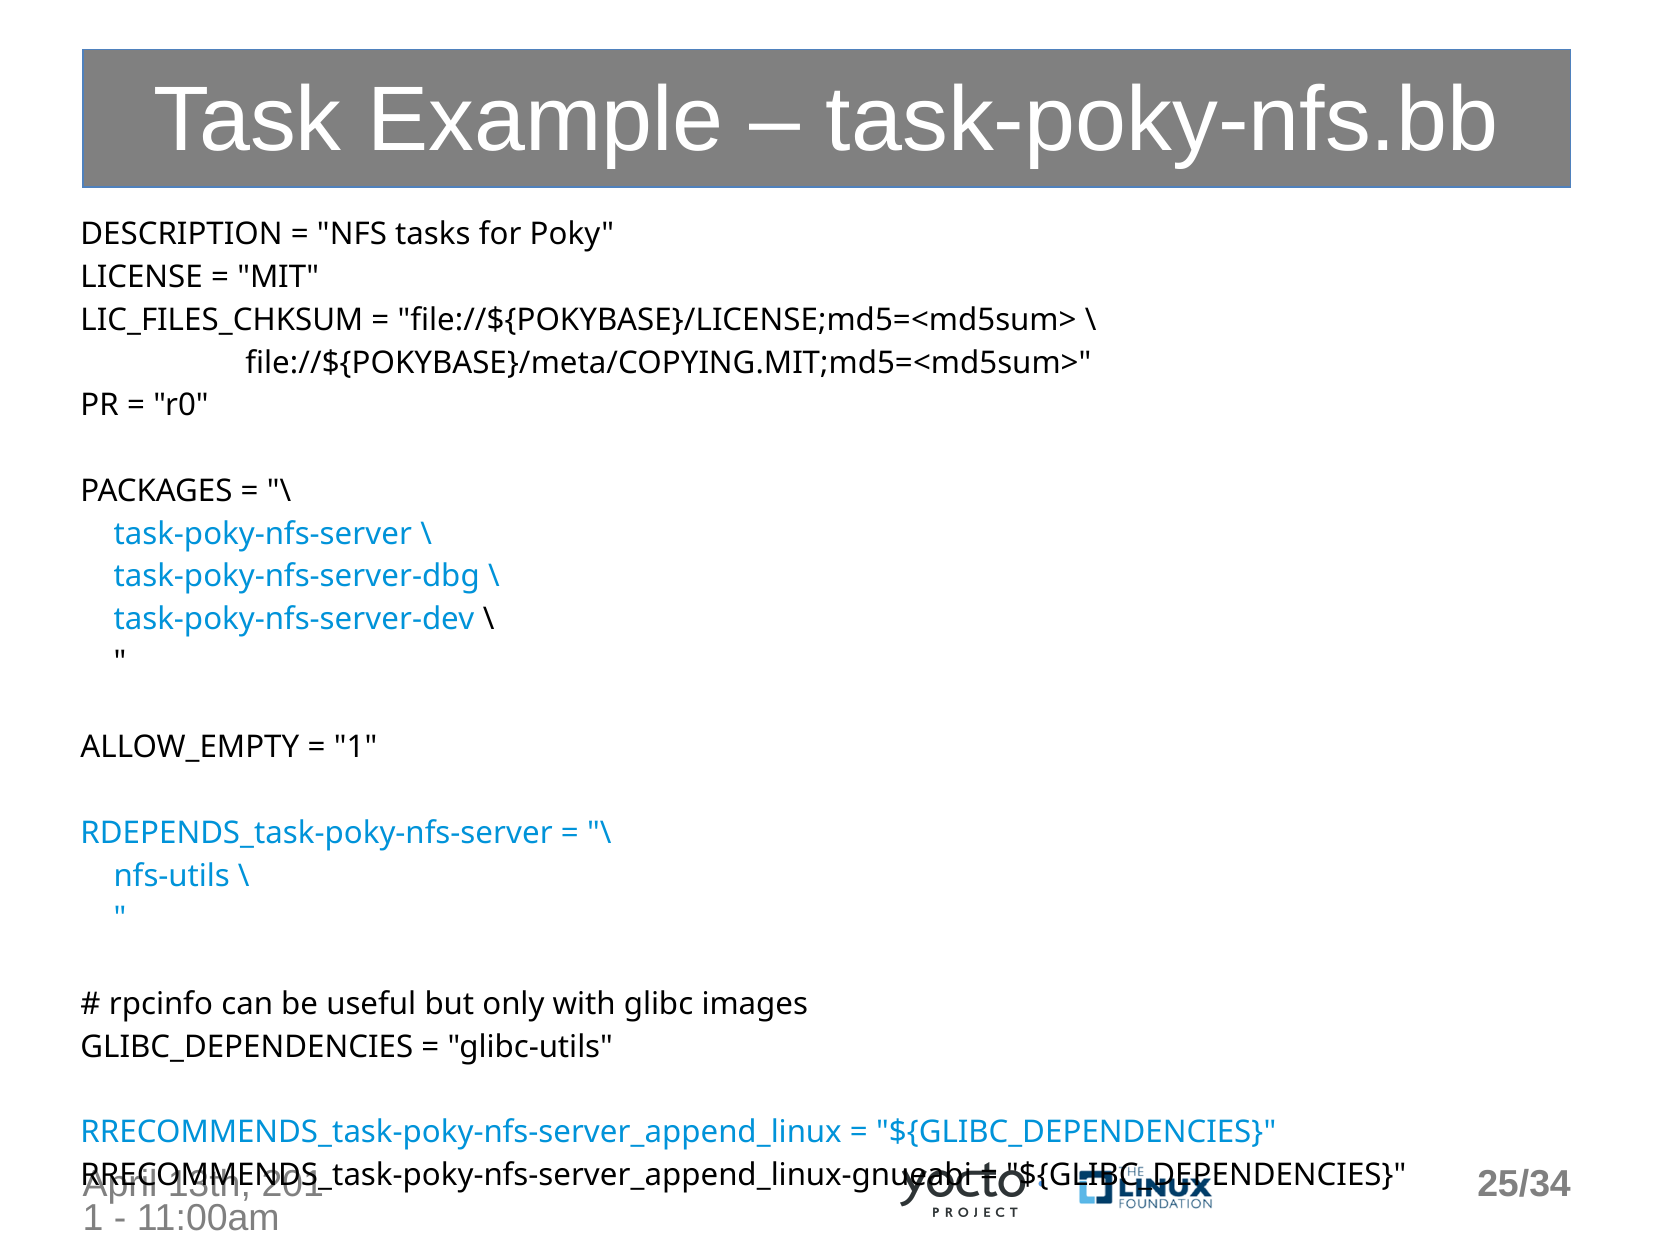

# Task Example – task-poky-nfs.bb
DESCRIPTION = "NFS tasks for Poky"
LICENSE = "MIT"
LIC_FILES_CHKSUM = "file://${POKYBASE}/LICENSE;md5=<md5sum> \
 file://${POKYBASE}/meta/COPYING.MIT;md5=<md5sum>"
PR = "r0"
PACKAGES = "\
 task-poky-nfs-server \
 task-poky-nfs-server-dbg \
 task-poky-nfs-server-dev \
 "
ALLOW_EMPTY = "1"
RDEPENDS_task-poky-nfs-server = "\
 nfs-utils \
 "
# rpcinfo can be useful but only with glibc images
GLIBC_DEPENDENCIES = "glibc-utils"
RRECOMMENDS_task-poky-nfs-server_append_linux = "${GLIBC_DEPENDENCIES}"
RRECOMMENDS_task-poky-nfs-server_append_linux-gnueabi = "${GLIBC_DEPENDENCIES}"
April 13th, 2011 - 11:00am
25